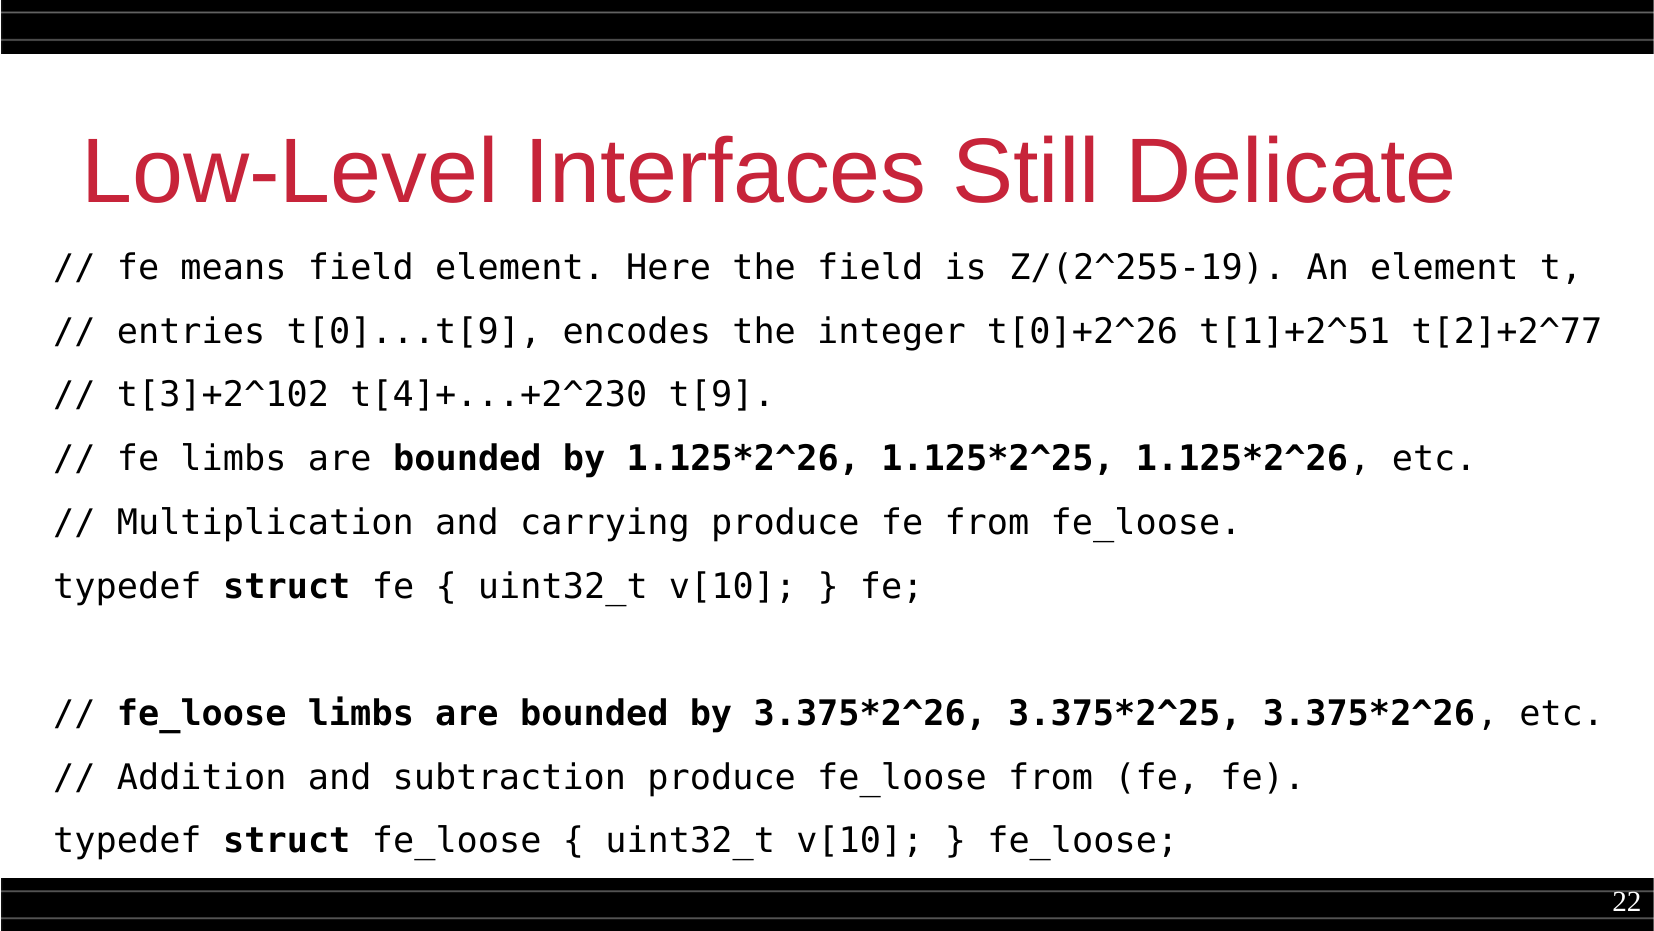

Low-Level Interfaces Still Delicate
# // fe means field element. Here the field is Z/(2^255-19). An element t,
// entries t[0]...t[9], encodes the integer t[0]+2^26 t[1]+2^51 t[2]+2^77
// t[3]+2^102 t[4]+...+2^230 t[9].
// fe limbs are bounded by 1.125*2^26, 1.125*2^25, 1.125*2^26, etc.
// Multiplication and carrying produce fe from fe_loose.
typedef struct fe { uint32_t v[10]; } fe;
// fe_loose limbs are bounded by 3.375*2^26, 3.375*2^25, 3.375*2^26, etc.
// Addition and subtraction produce fe_loose from (fe, fe).
typedef struct fe_loose { uint32_t v[10]; } fe_loose;